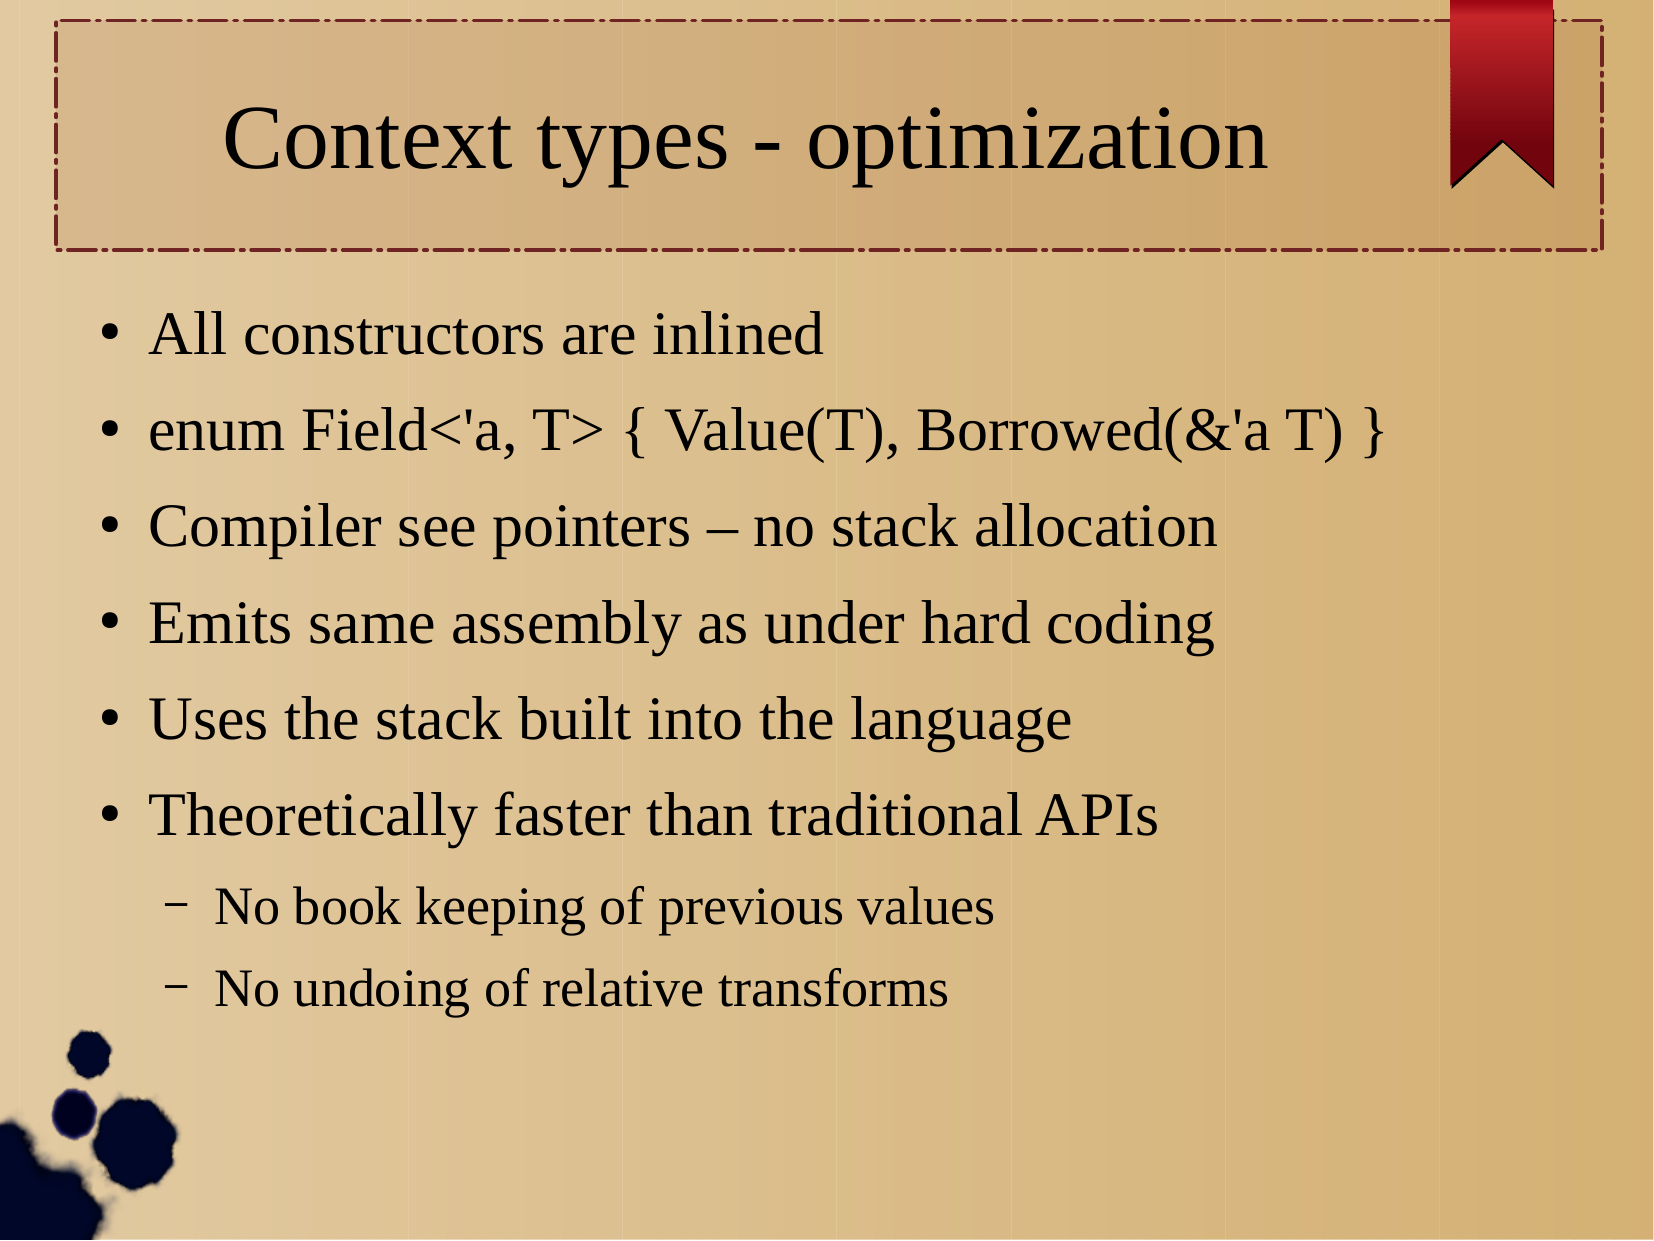

# Context types - optimization
All constructors are inlined
enum Field<'a, T> { Value(T), Borrowed(&'a T) }
Compiler see pointers – no stack allocation
Emits same assembly as under hard coding
Uses the stack built into the language
Theoretically faster than traditional APIs
No book keeping of previous values
No undoing of relative transforms